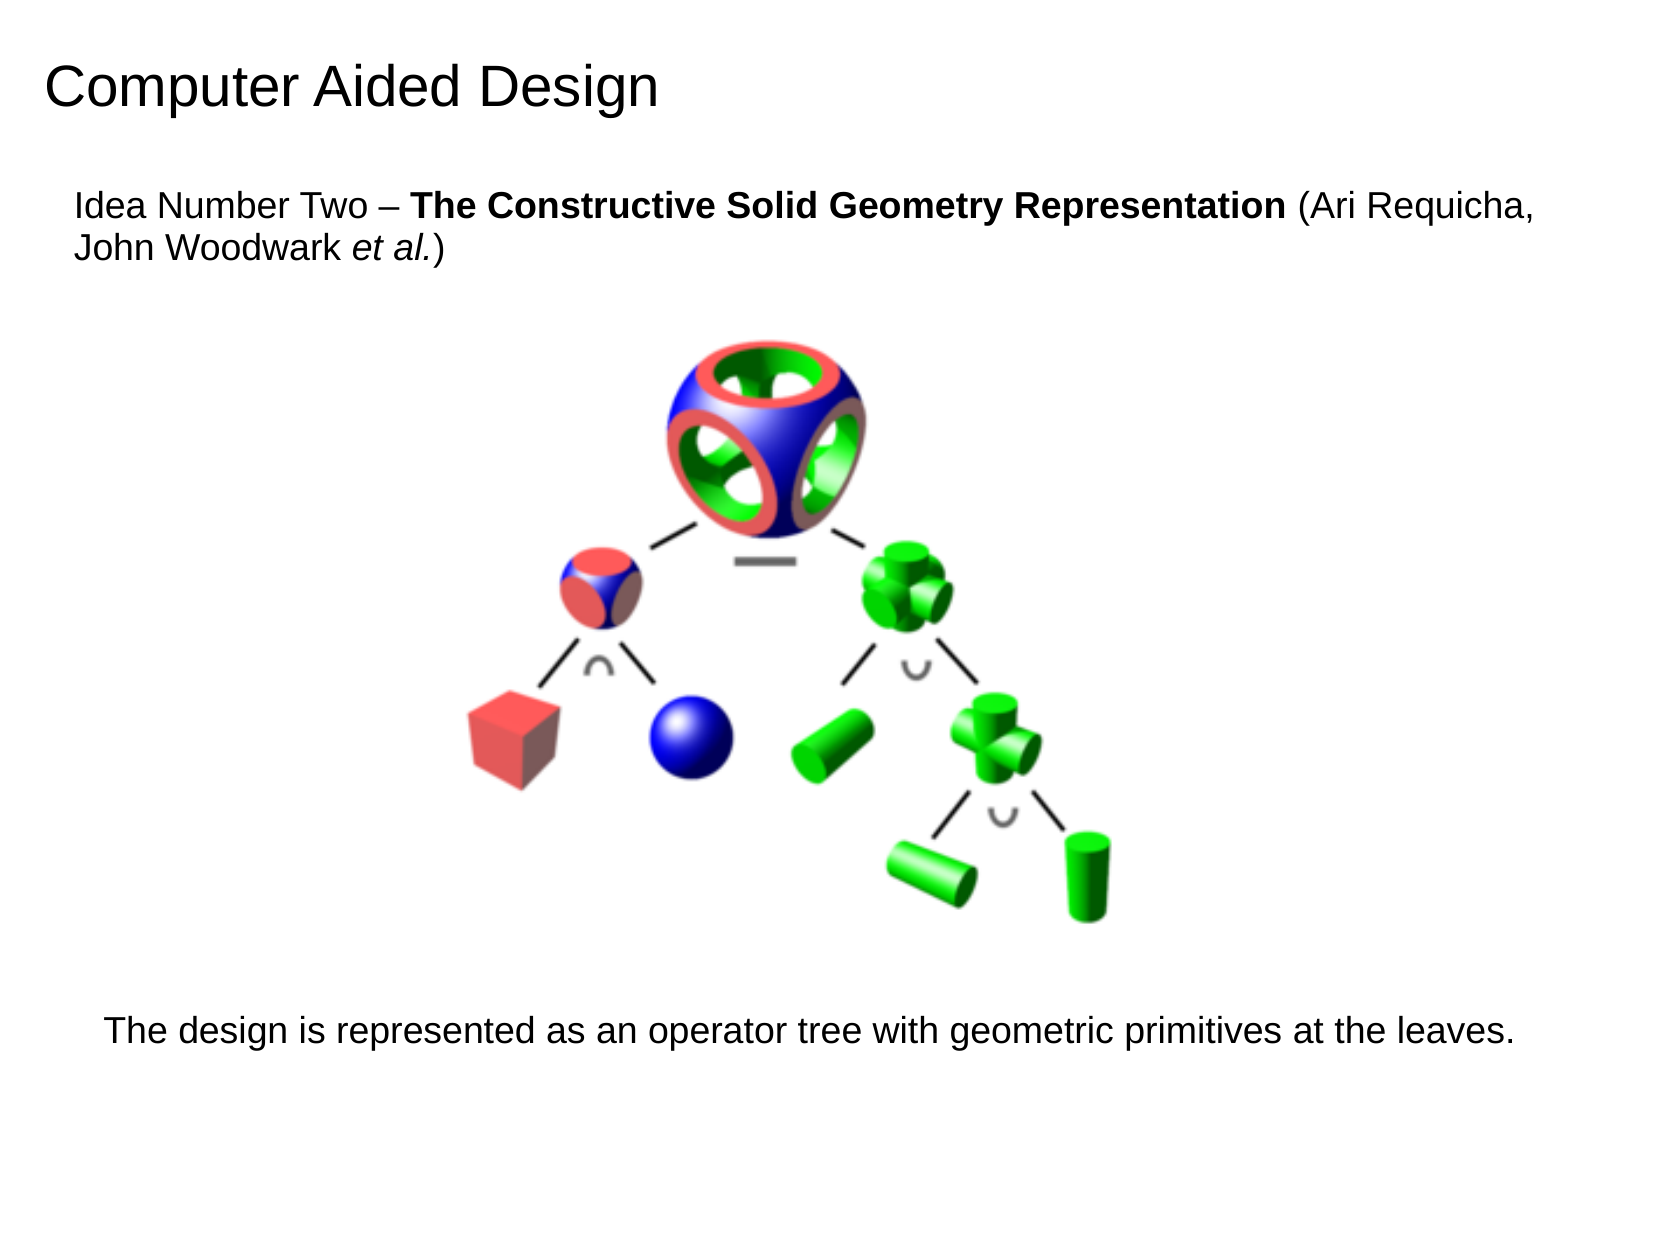

Computer Aided Design
Idea Number Two – The Constructive Solid Geometry Representation (Ari Requicha, John Woodwark et al.)
The design is represented as an operator tree with geometric primitives at the leaves.